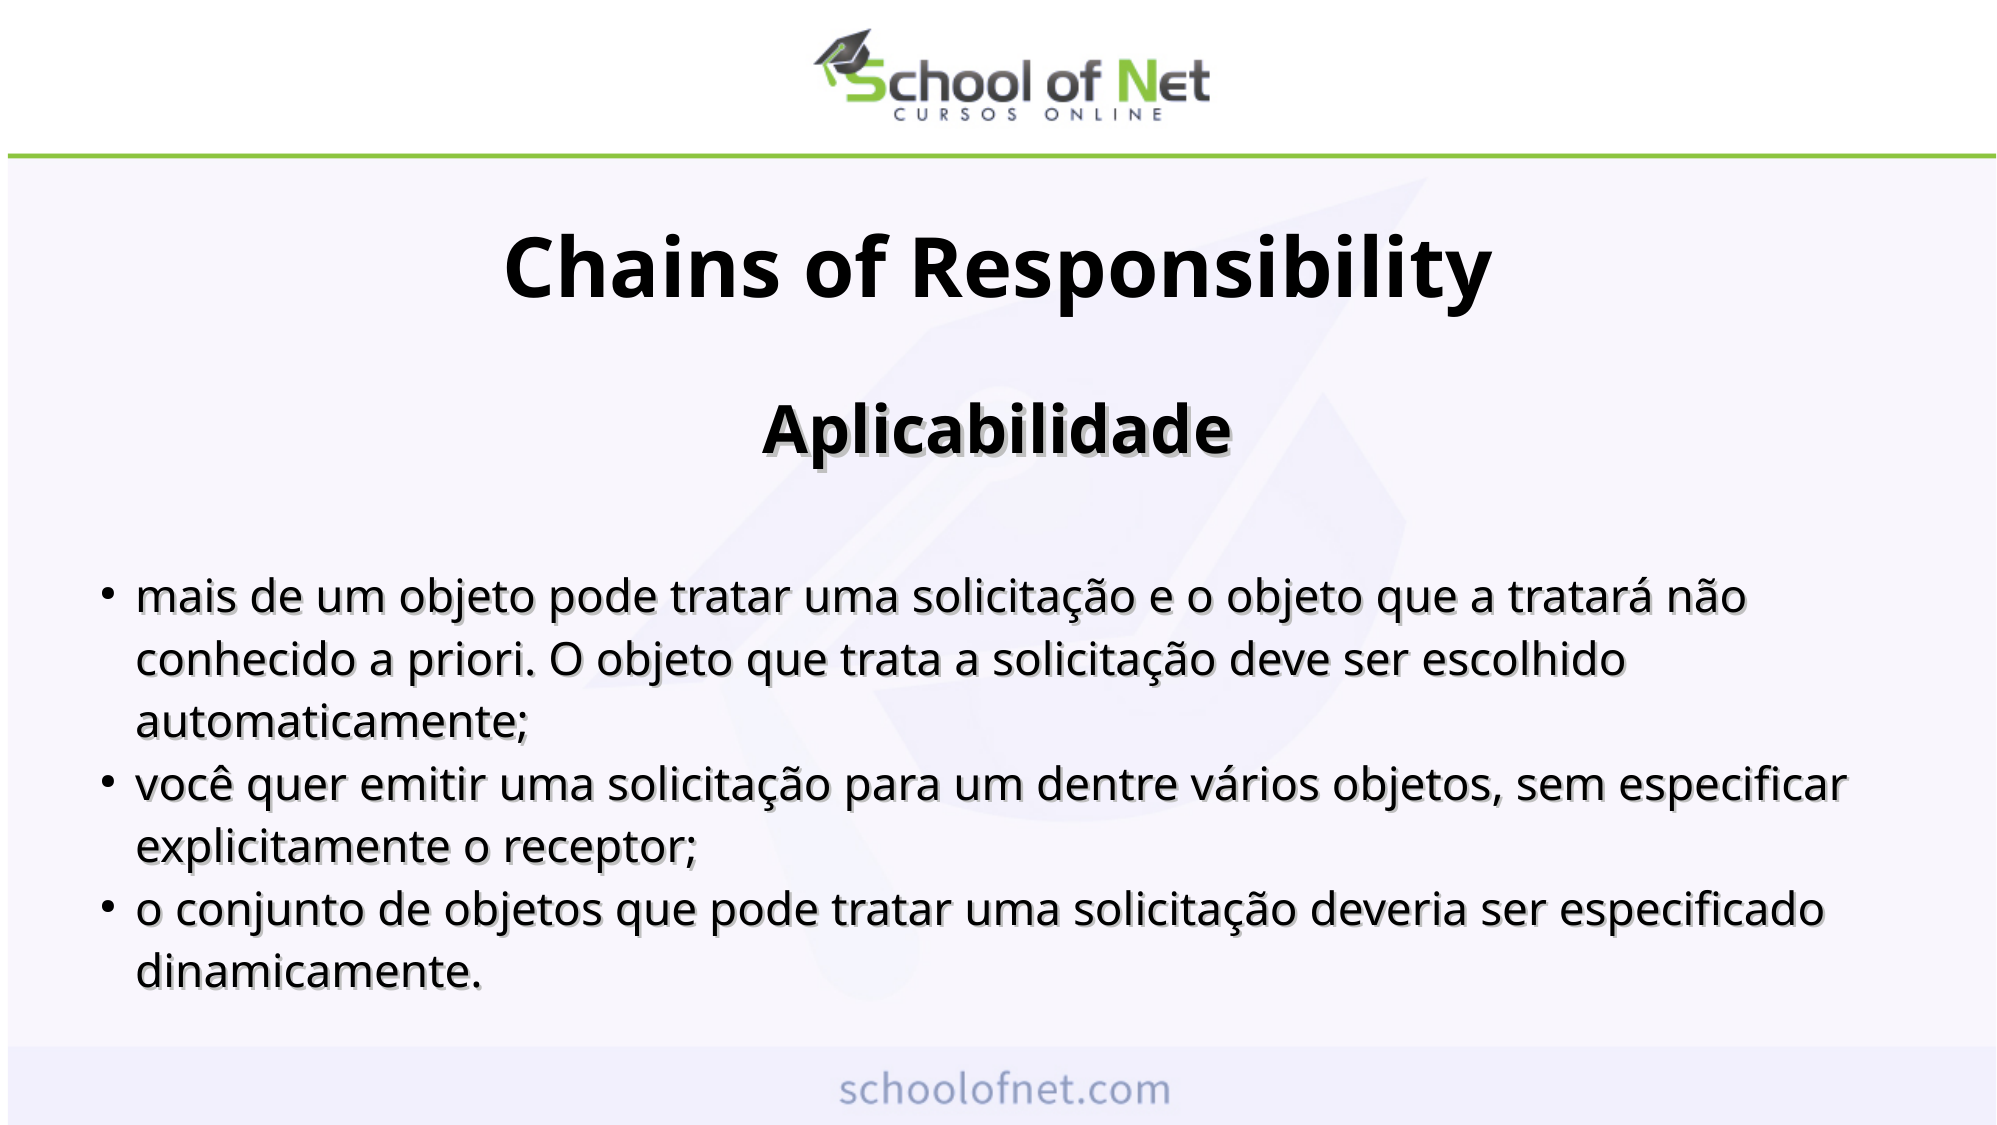

# Chains of Responsibility
Aplicabilidade
mais de um objeto pode tratar uma solicitação e o objeto que a tratará não conhecido a priori. O objeto que trata a solicitação deve ser escolhido automaticamente;
você quer emitir uma solicitação para um dentre vários objetos, sem especificar explicitamente o receptor;
o conjunto de objetos que pode tratar uma solicitação deveria ser especificado dinamicamente.